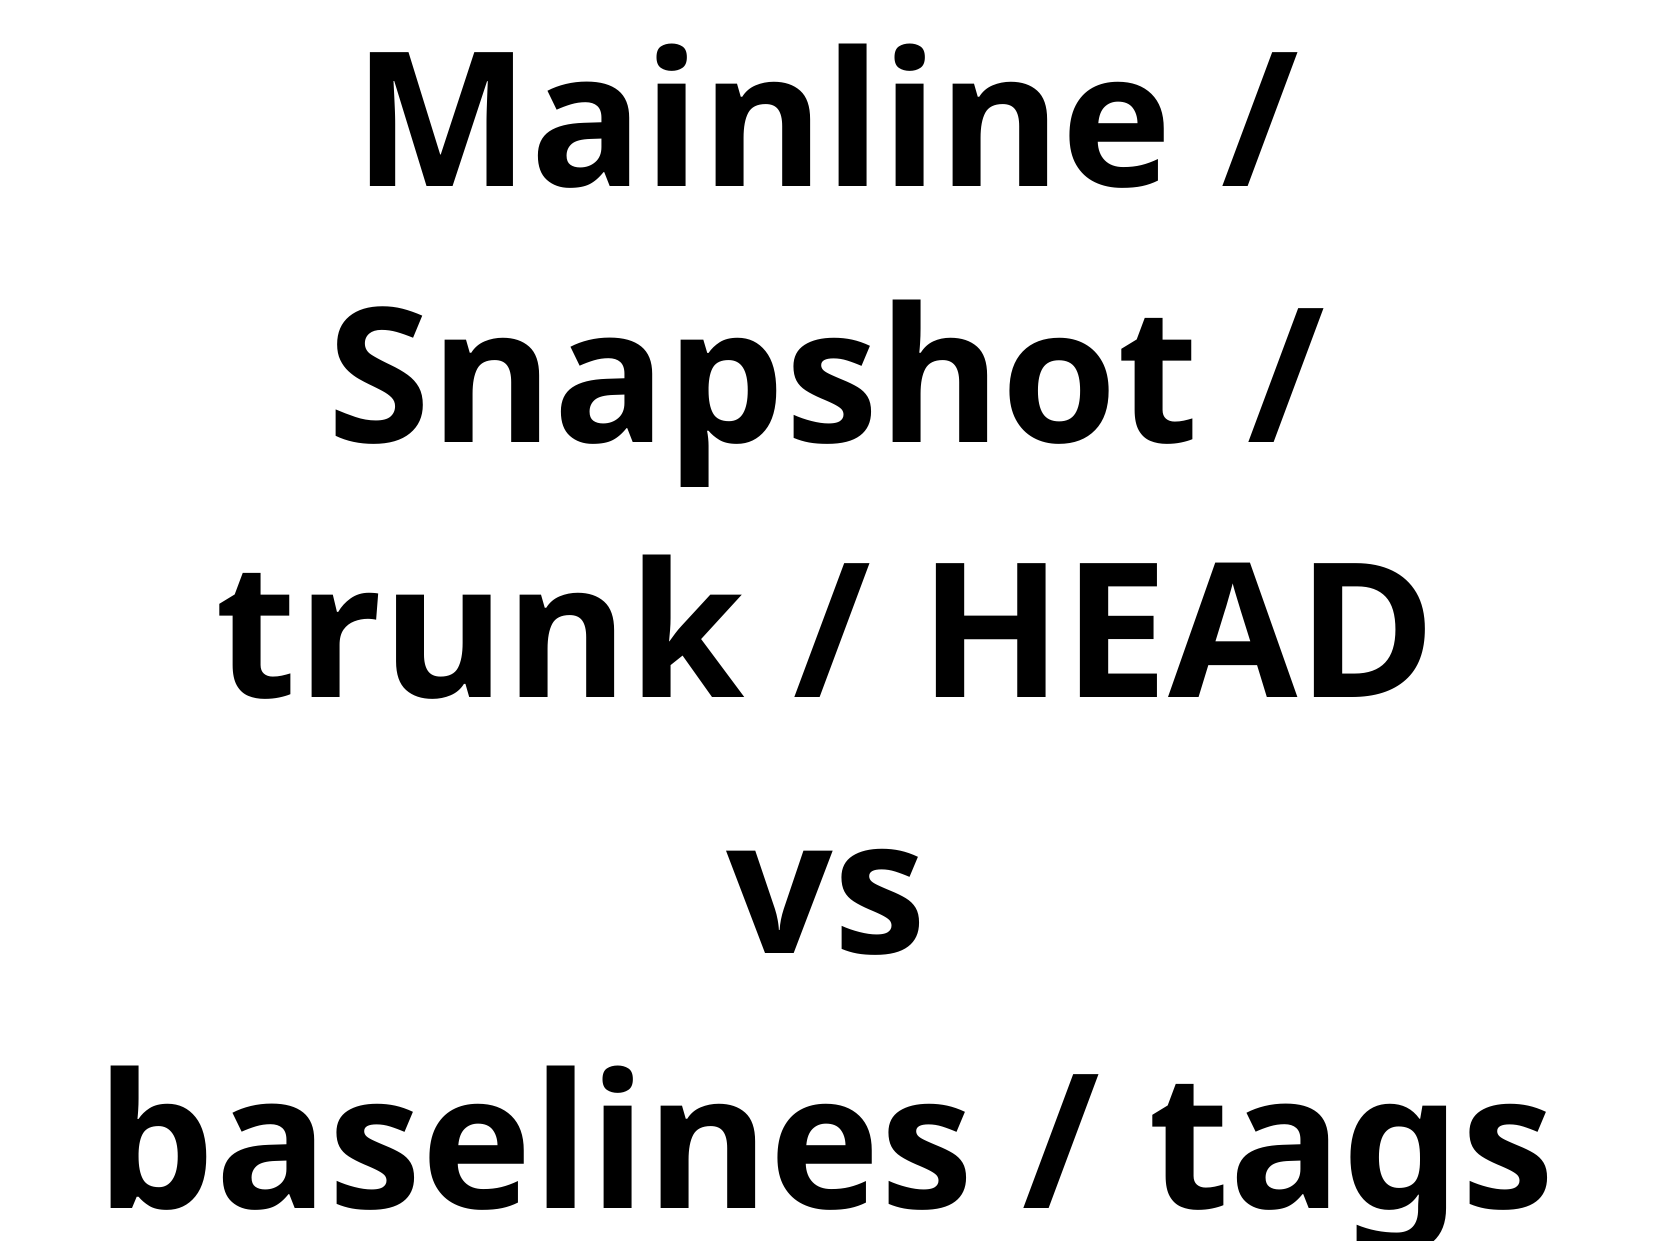

# Mainline / Snapshot / trunk / HEAD vs baselines / tags